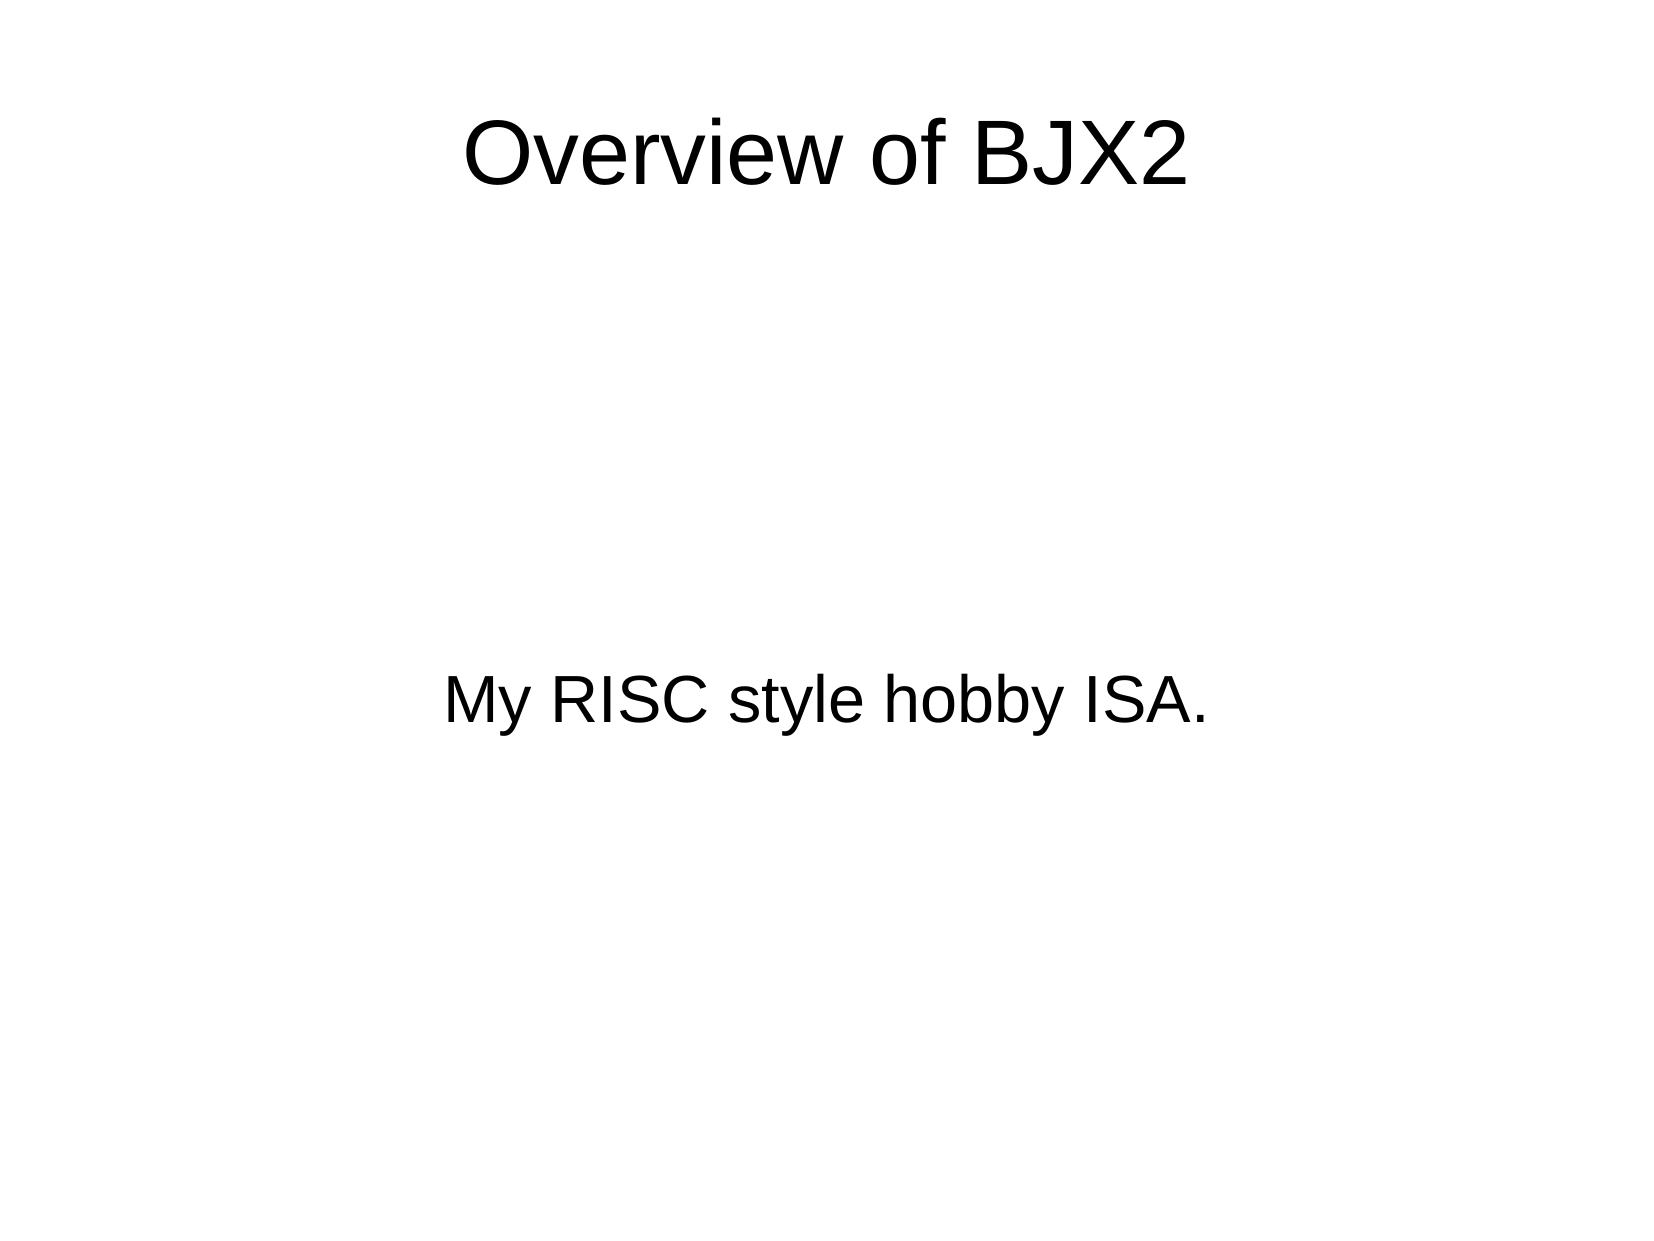

# Overview of BJX2
My RISC style hobby ISA.